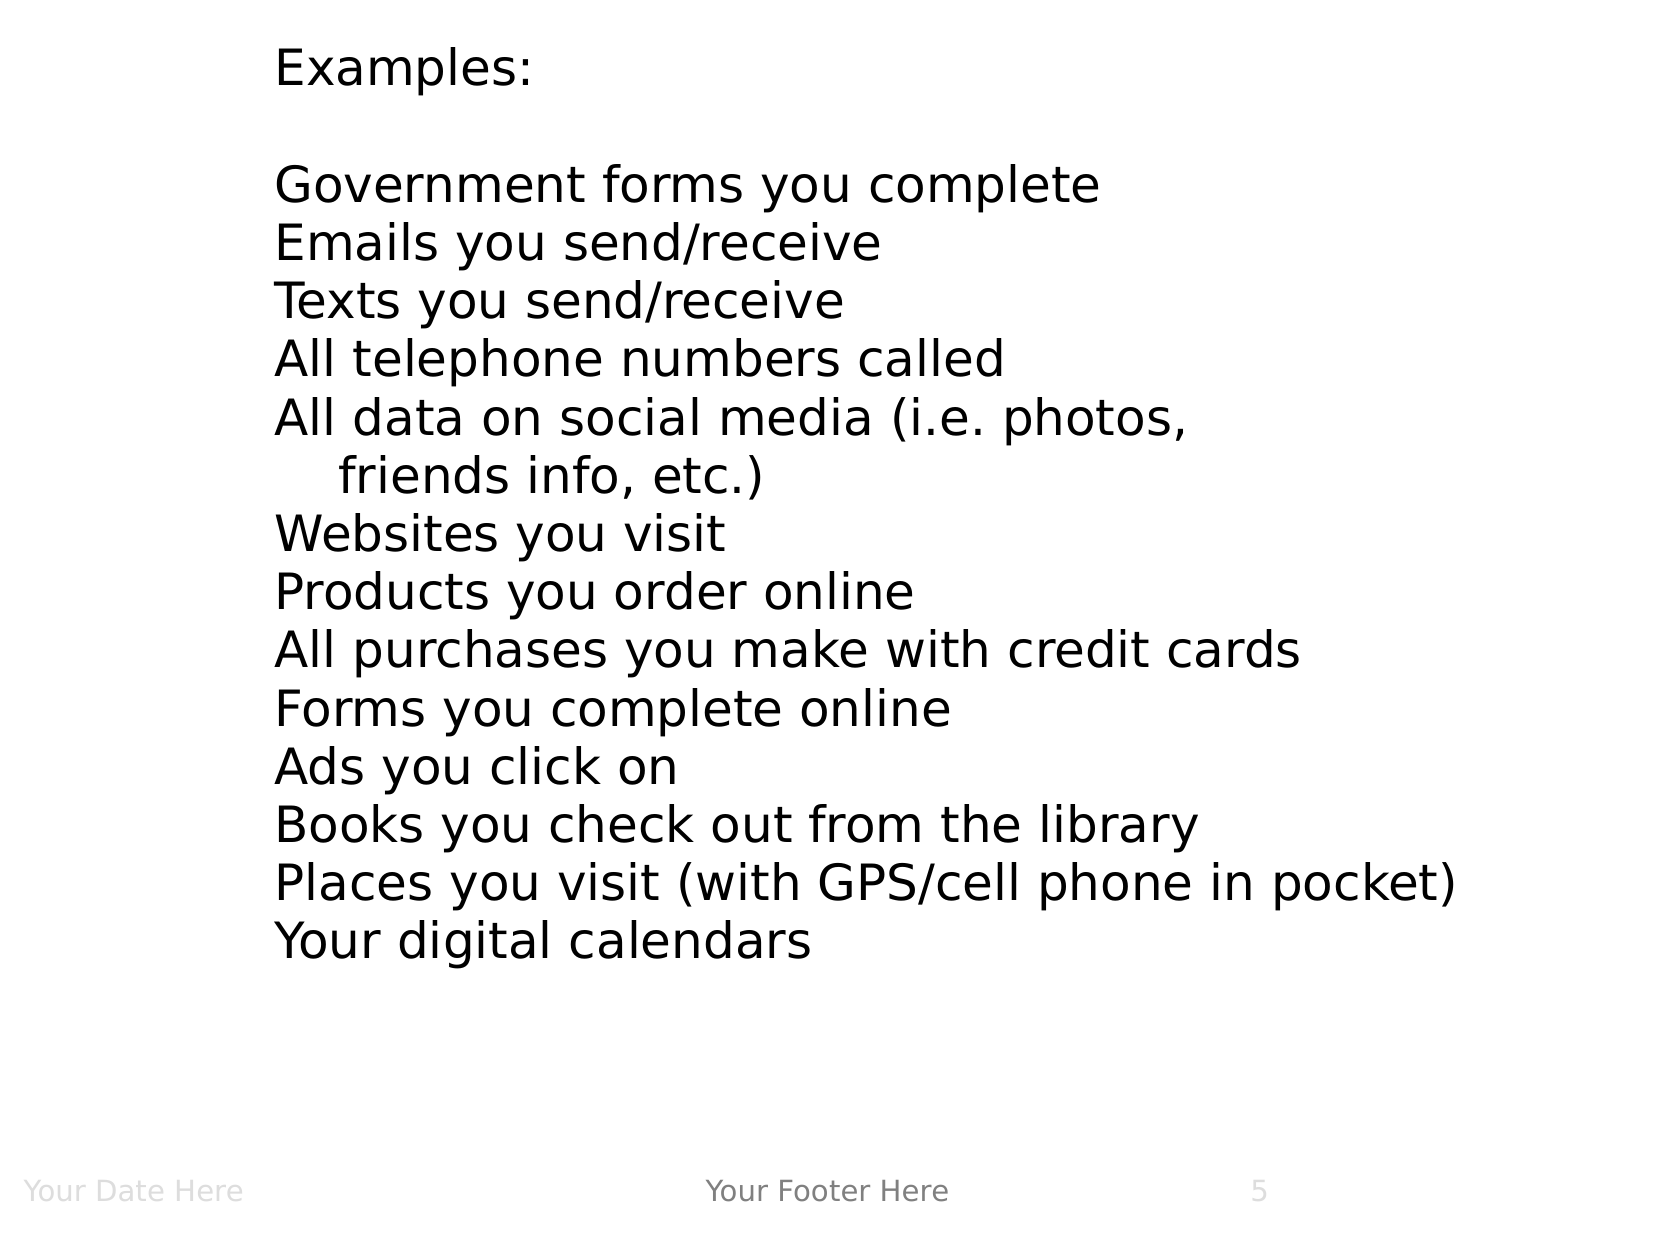

Examples:
Government forms you complete
Emails you send/receive
Texts you send/receive
All telephone numbers called
All data on social media (i.e. photos,
 friends info, etc.)
Websites you visit
Products you order online
All purchases you make with credit cards
Forms you complete online
Ads you click on
Books you check out from the library
Places you visit (with GPS/cell phone in pocket)
Your digital calendars
Your Date Here
Your Footer Here